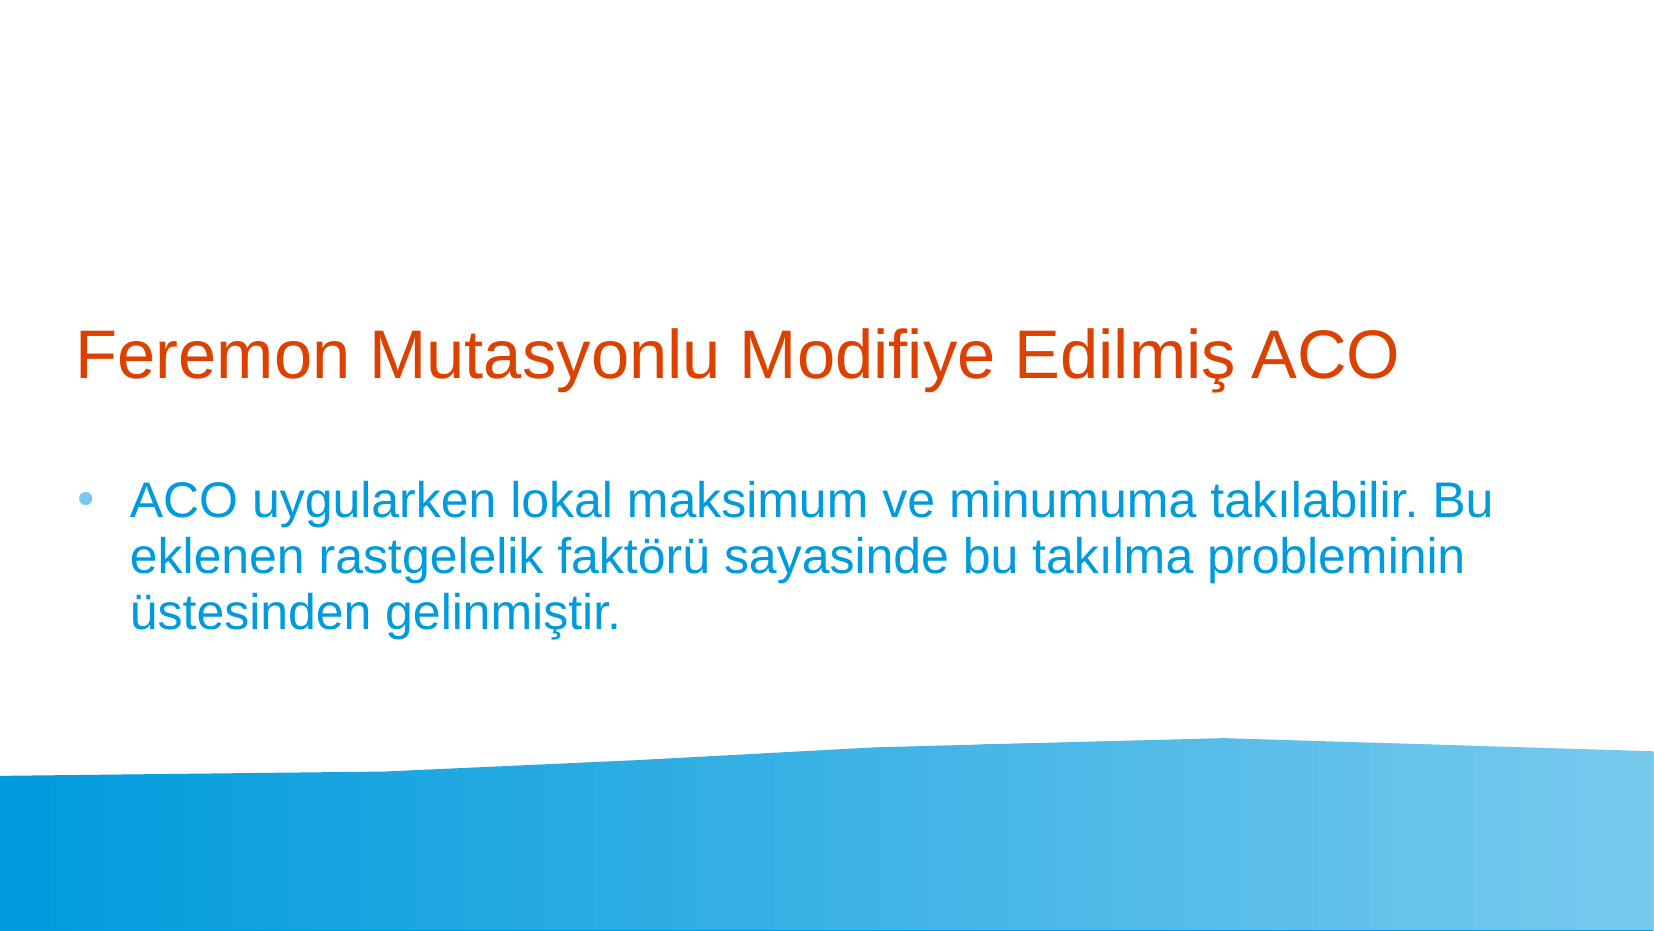

# Feremon Mutasyonlu Modifiye Edilmiş ACO
ACO uygularken lokal maksimum ve minumuma takılabilir. Bu eklenen rastgelelik faktörü sayasinde bu takılma probleminin üstesinden gelinmiştir.